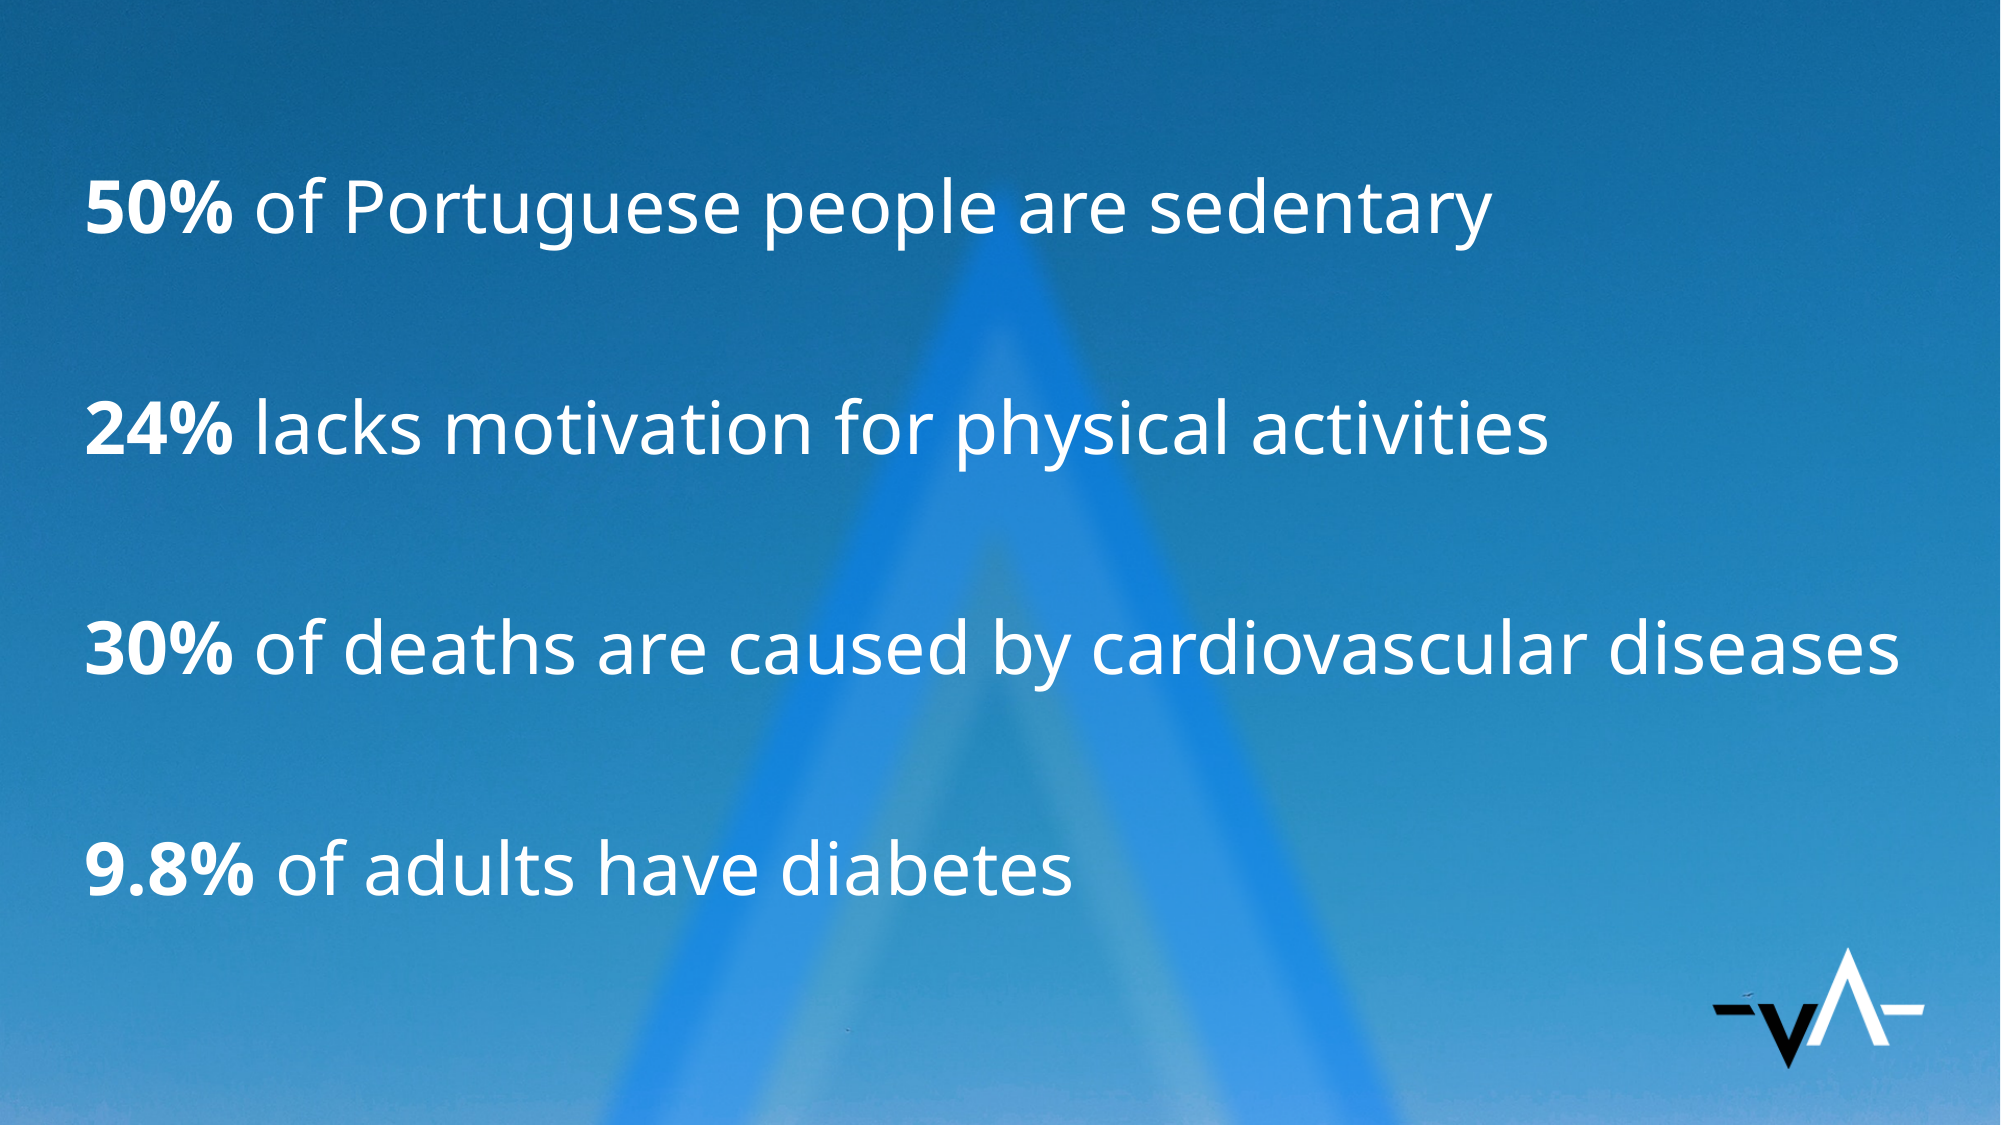

50% of Portuguese people are sedentary
24% lacks motivation for physical activities
30% of deaths are caused by cardiovascular diseases
9.8% of adults have diabetes